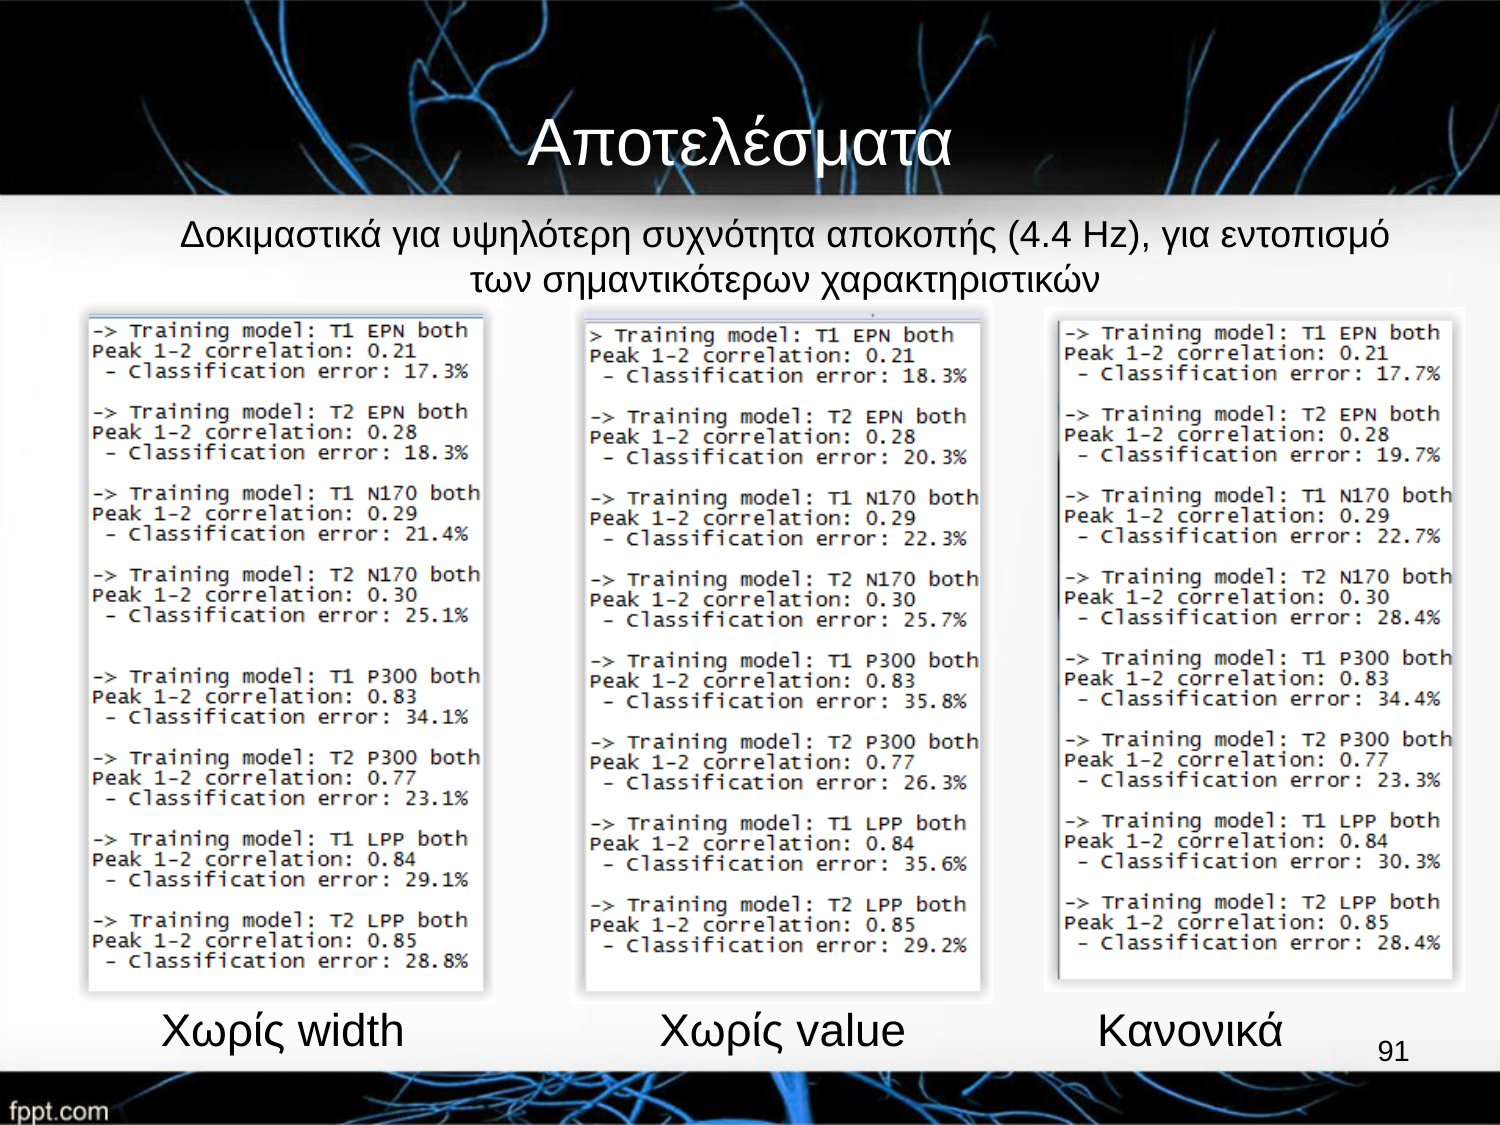

# Αποτελέσματα
Δοκιμαστικά για υψηλότερη συχνότητα αποκοπής (4.4 Hz), για εντοπισμό των σημαντικότερων χαρακτηριστικών
Χωρίς width Χωρίς value Κανονικά
91